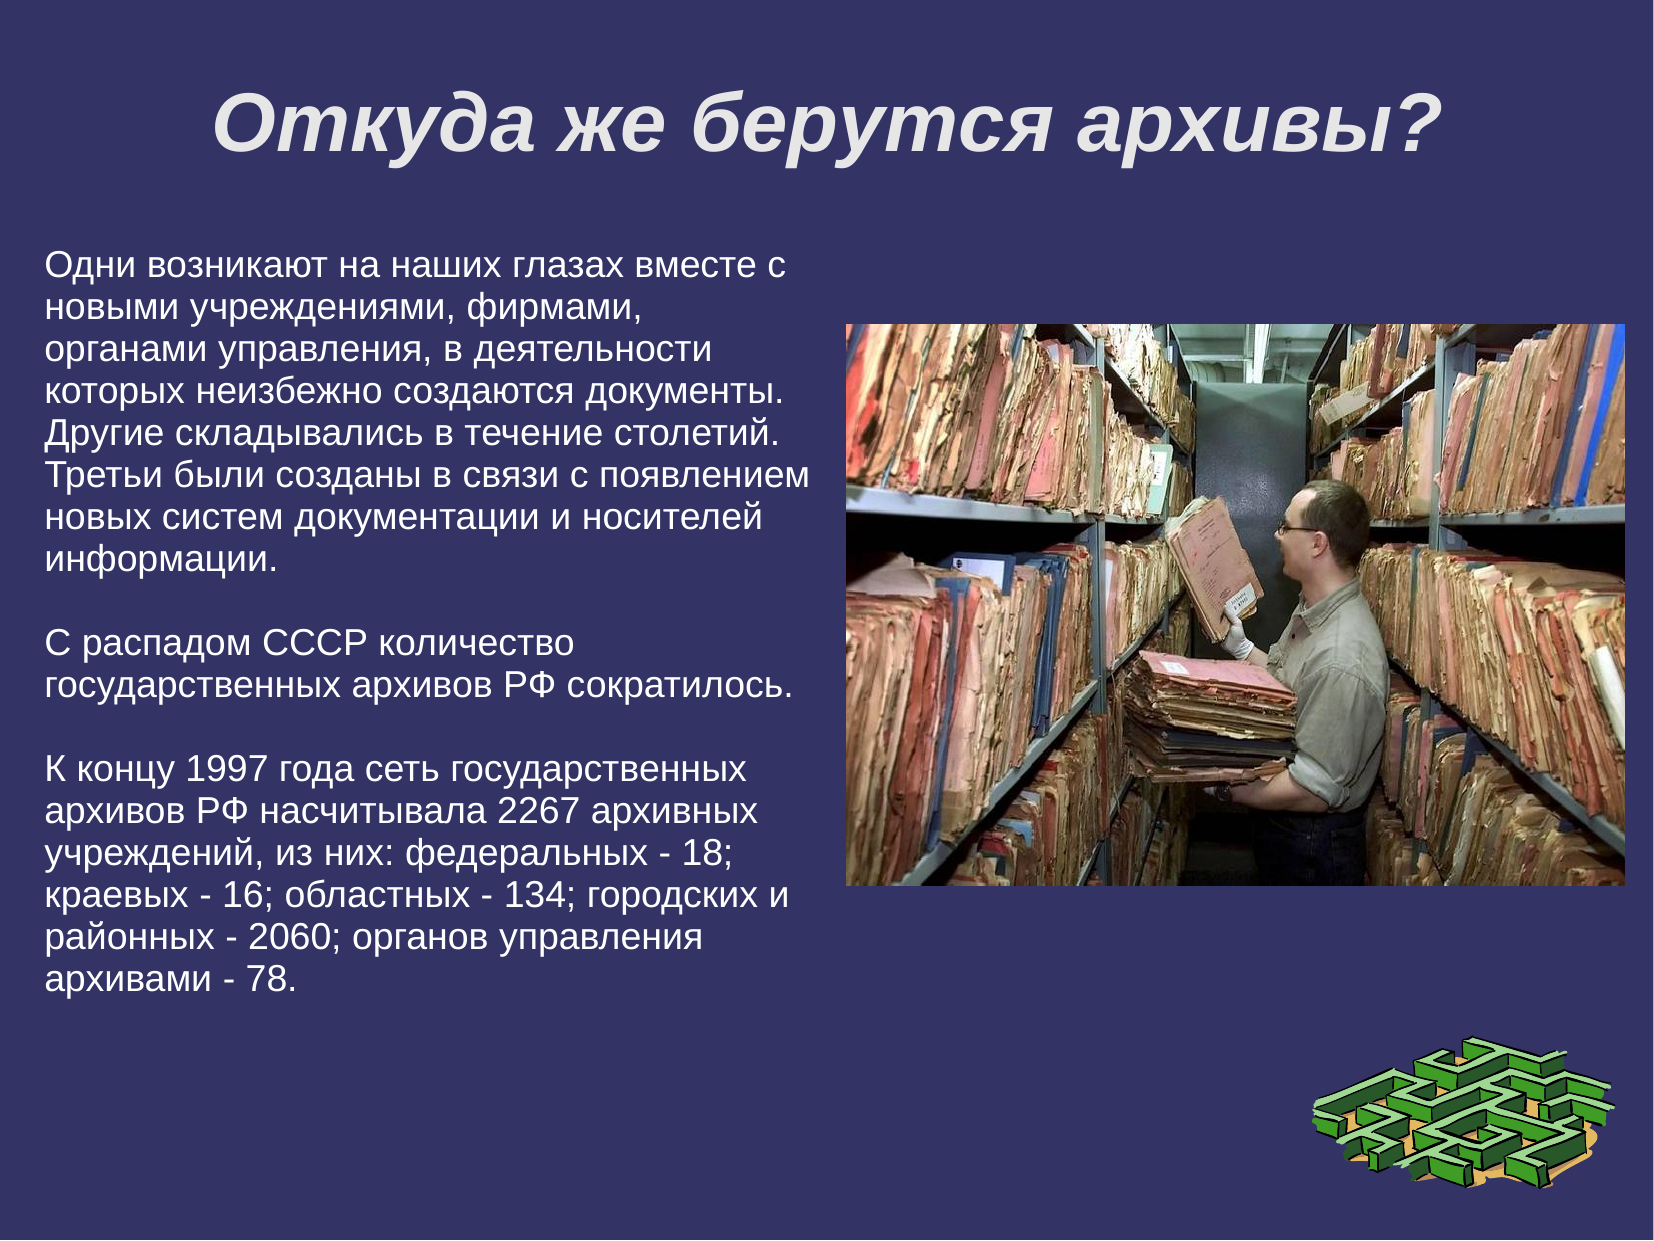

# Откуда же берутся архивы?
Одни возникают на наших глазах вместе с новыми учреждениями, фирмами, органами управления, в деятельности которых неизбежно создаются документы. Другие складывались в течение столетий. Третьи были созданы в связи с появлением новых систем документации и носителей информации.
С распадом СССР количество государственных архивов РФ сократилось.
К концу 1997 года сеть государственных архивов РФ насчитывала 2267 архивных учреждений, из них: федеральных - 18; краевых - 16; областных - 134; городских и районных - 2060; органов управления архивами - 78.